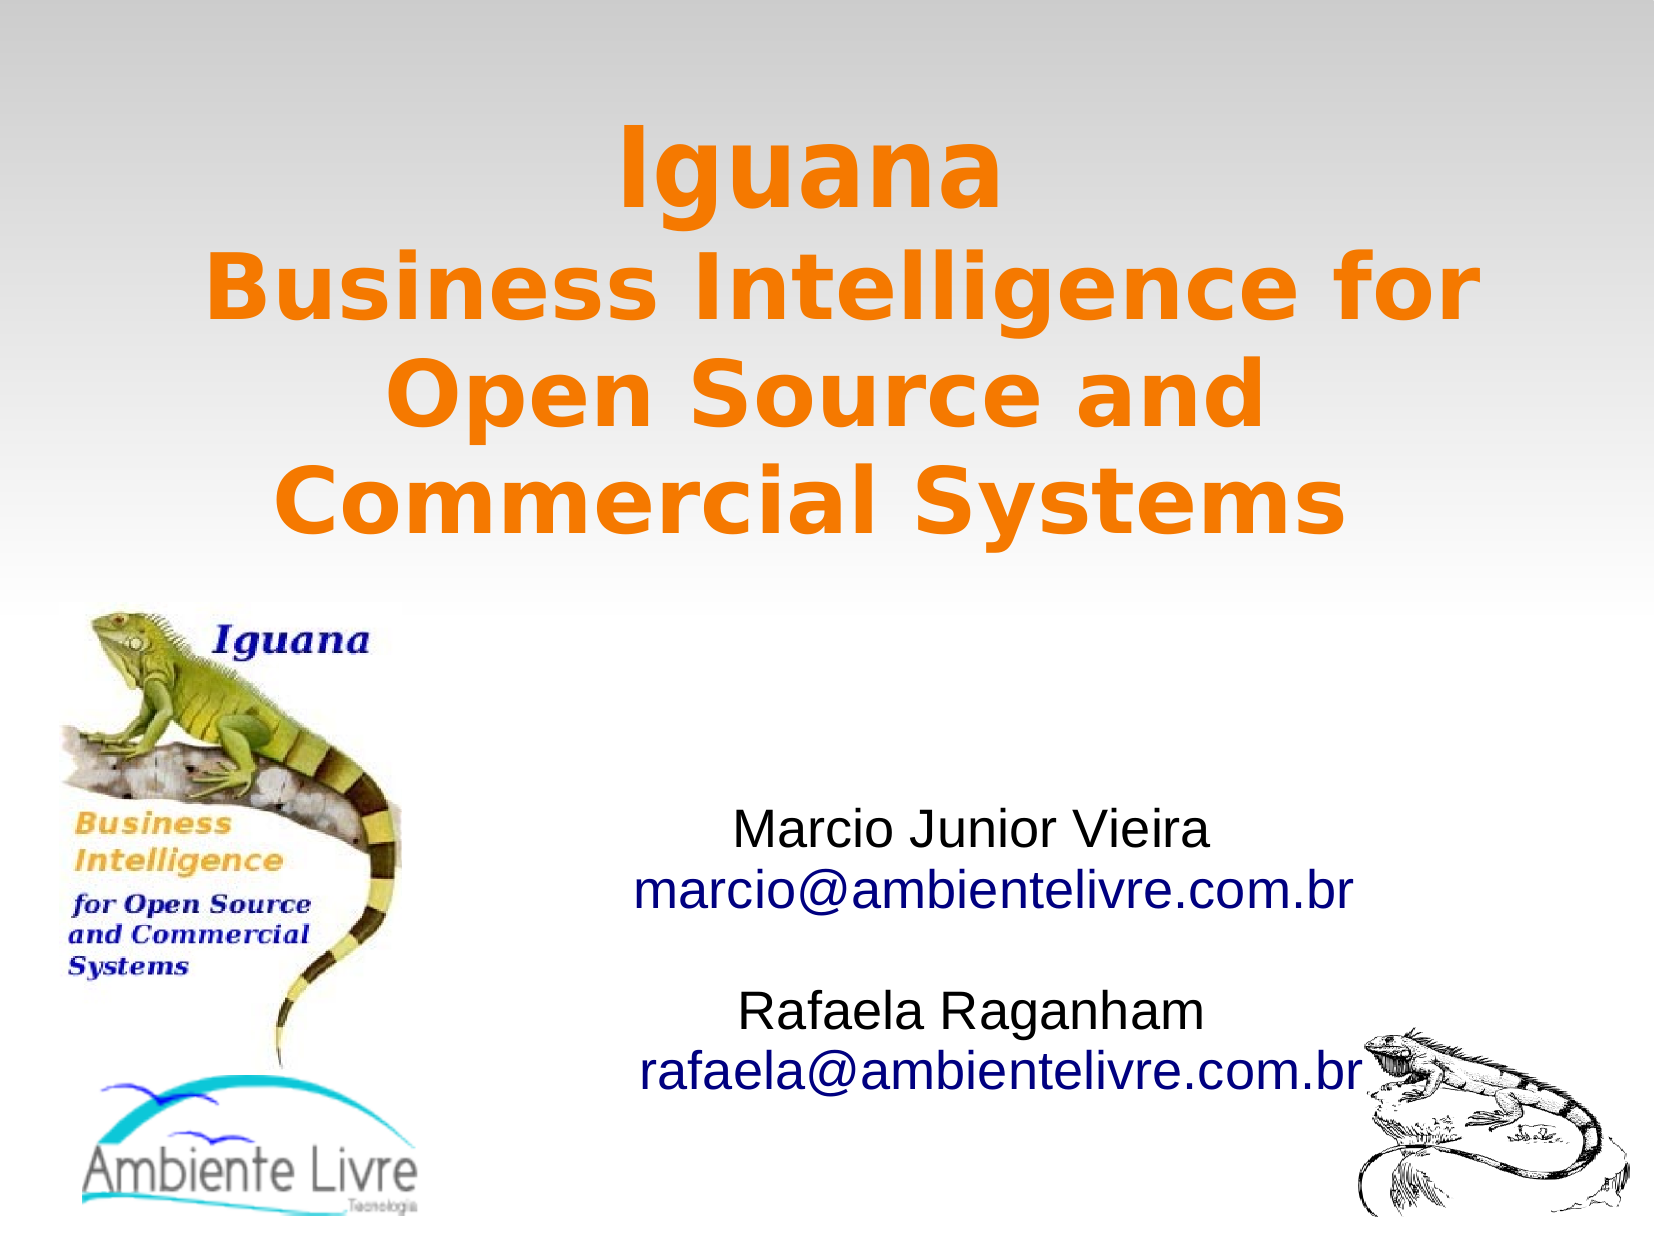

# Iguana Business Intelligence for Open Source and Commercial Systems
 Marcio Junior Vieira
 marcio@ambientelivre.com.br
 Rafaela Raganham
 rafaela@ambientelivre.com.br